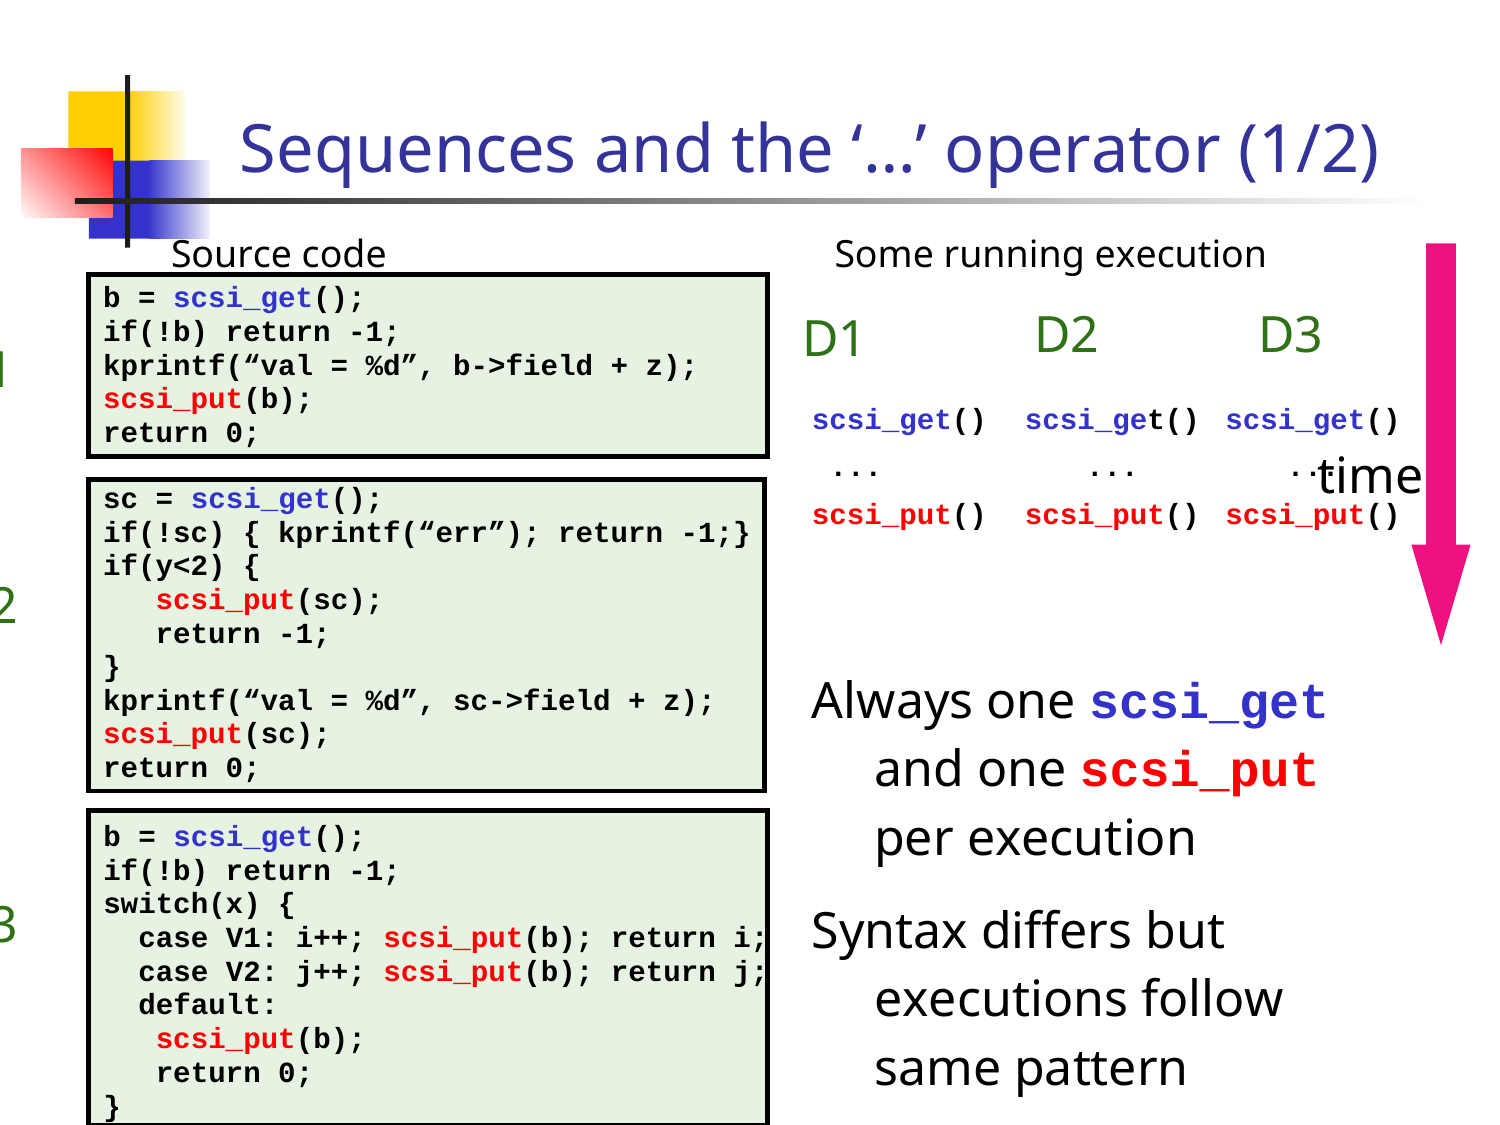

# Sequences and the ‘…’ operator (1/2)
Source code
Some running execution
b = scsi_get();
if(!b) return -1;
kprintf(“val = %d”, b->field + z);
scsi_put(b);
return 0;
D2
D3
D1
D1
scsi_get()
...
scsi_put()
scsi_get()
...
scsi_put()
scsi_get()
...
scsi_put()
time
sc = scsi_get();
if(!sc) { kprintf(“err”); return -1;}
if(y<2) {
 scsi_put(sc);
 return -1;
}
kprintf(“val = %d”, sc->field + z);
scsi_put(sc);
return 0;
D2
Always one scsi_get and one scsi_put per execution
Syntax differs but executions follow same pattern
b = scsi_get();
if(!b) return -1;
switch(x) {
 case V1: i++; scsi_put(b); return i;
 case V2: j++; scsi_put(b); return j;
 default:
 scsi_put(b);
 return 0;
}
D3